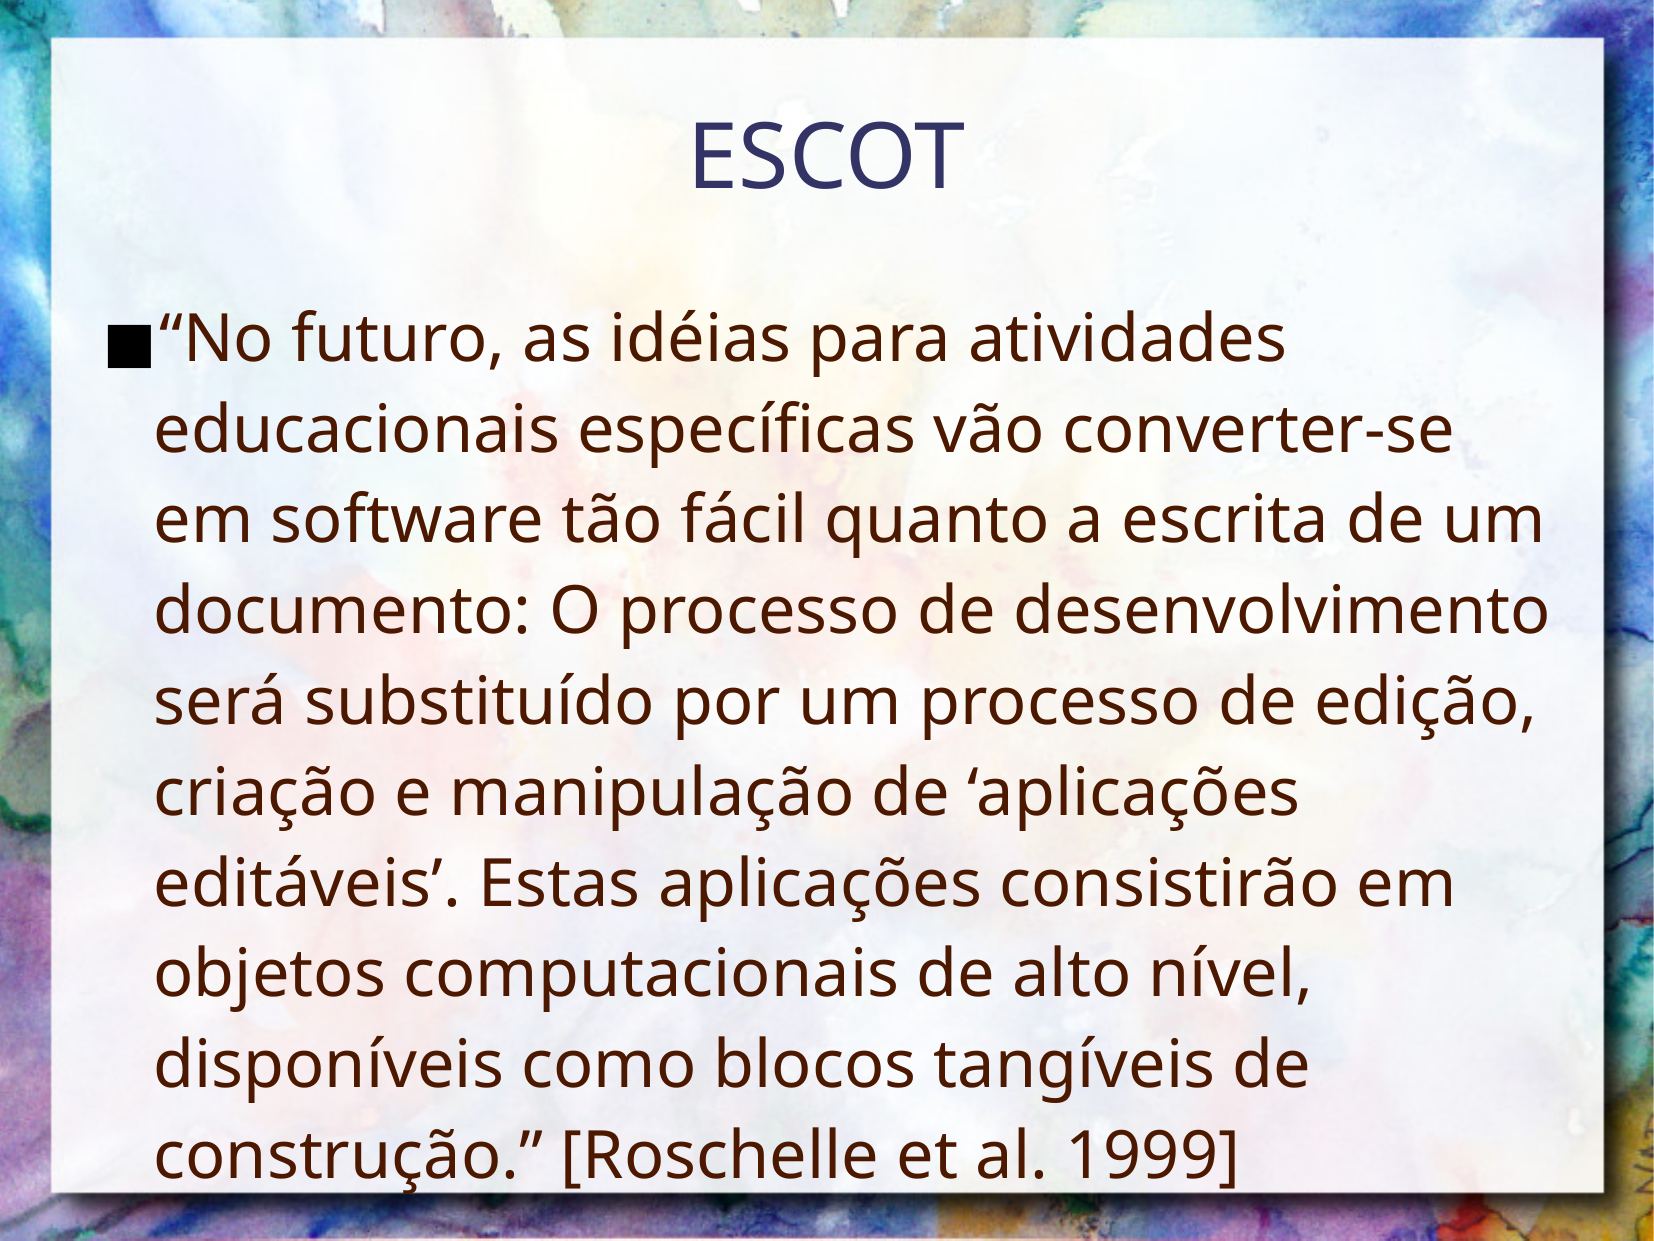

# ESCOT
“No futuro, as idéias para atividades educacionais específicas vão converter-se em software tão fácil quanto a escrita de um documento: O processo de desenvolvimento será substituído por um processo de edição, criação e manipulação de ‘aplicações editáveis’. Estas aplicações consistirão em objetos computacionais de alto nível, disponíveis como blocos tangíveis de construção.” [Roschelle et al. 1999]